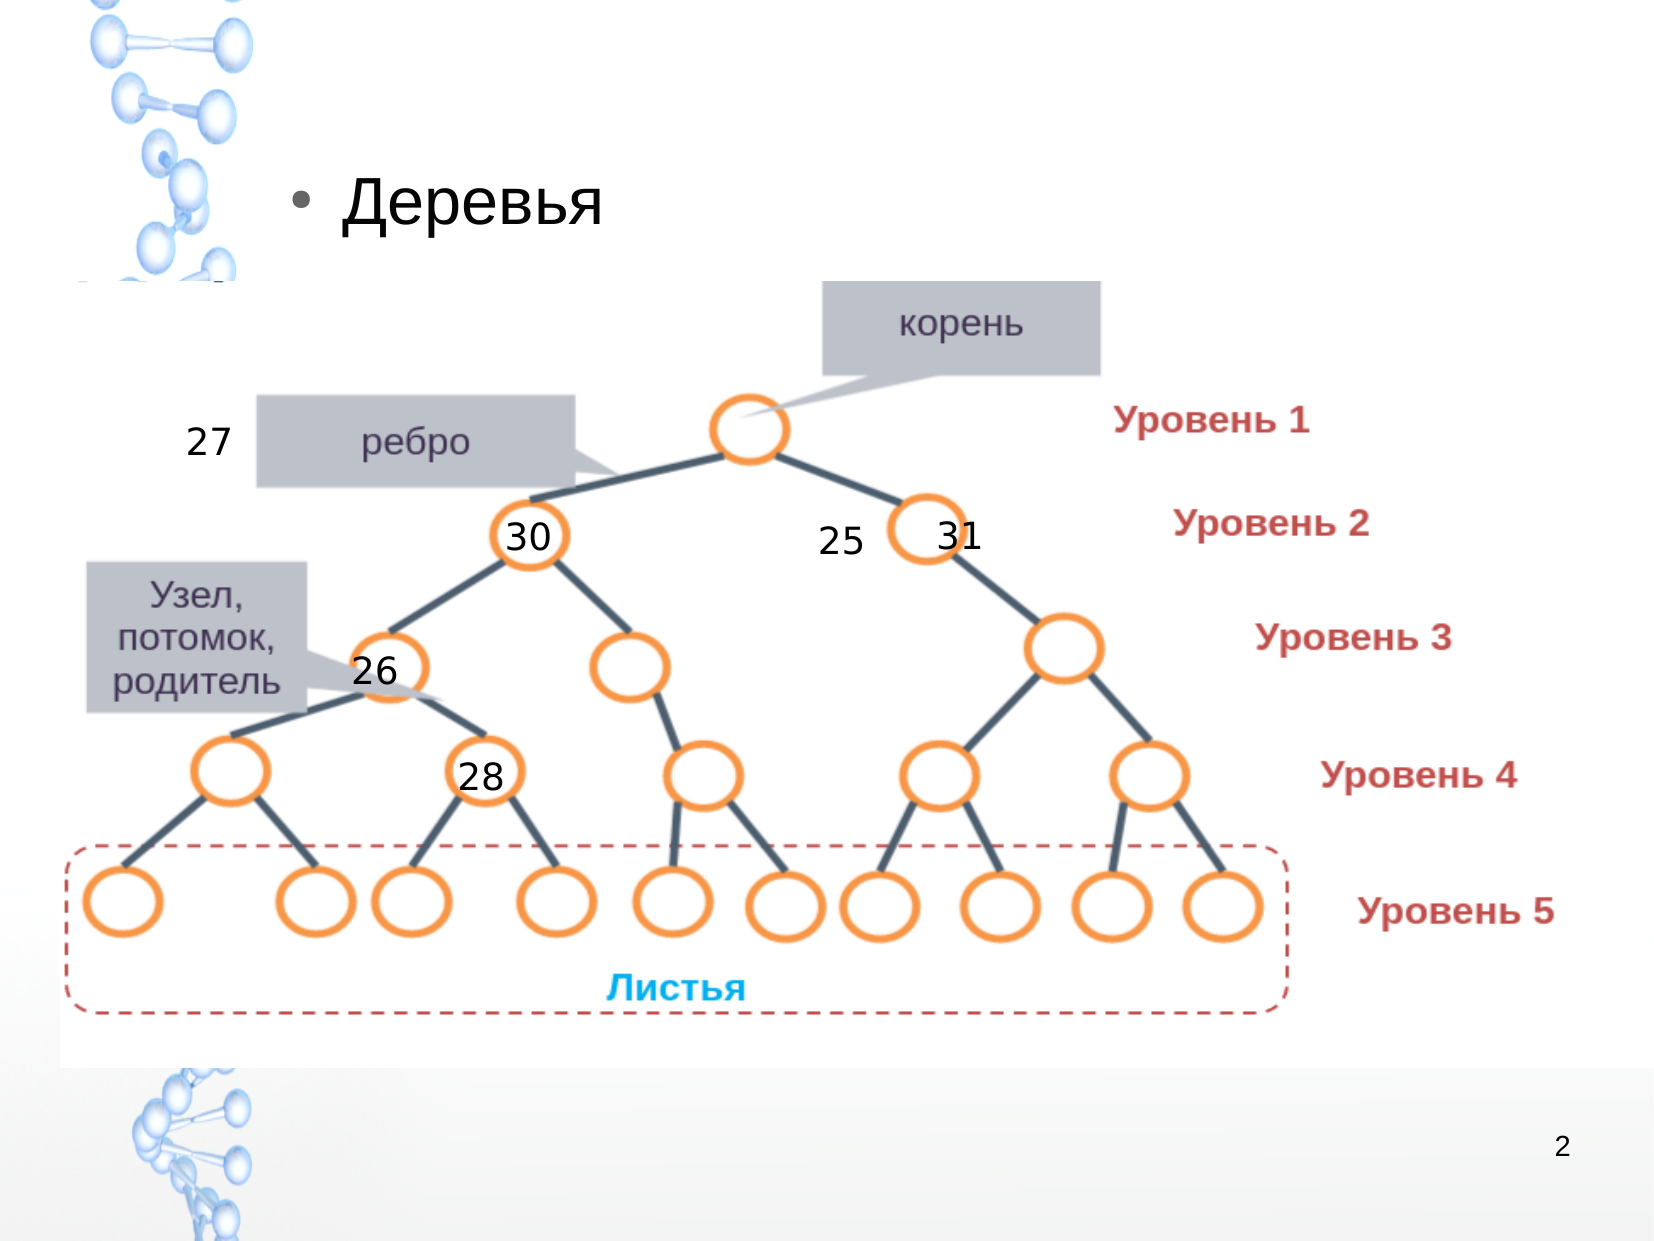

# Деревья
27
31
30
25
26
28
2